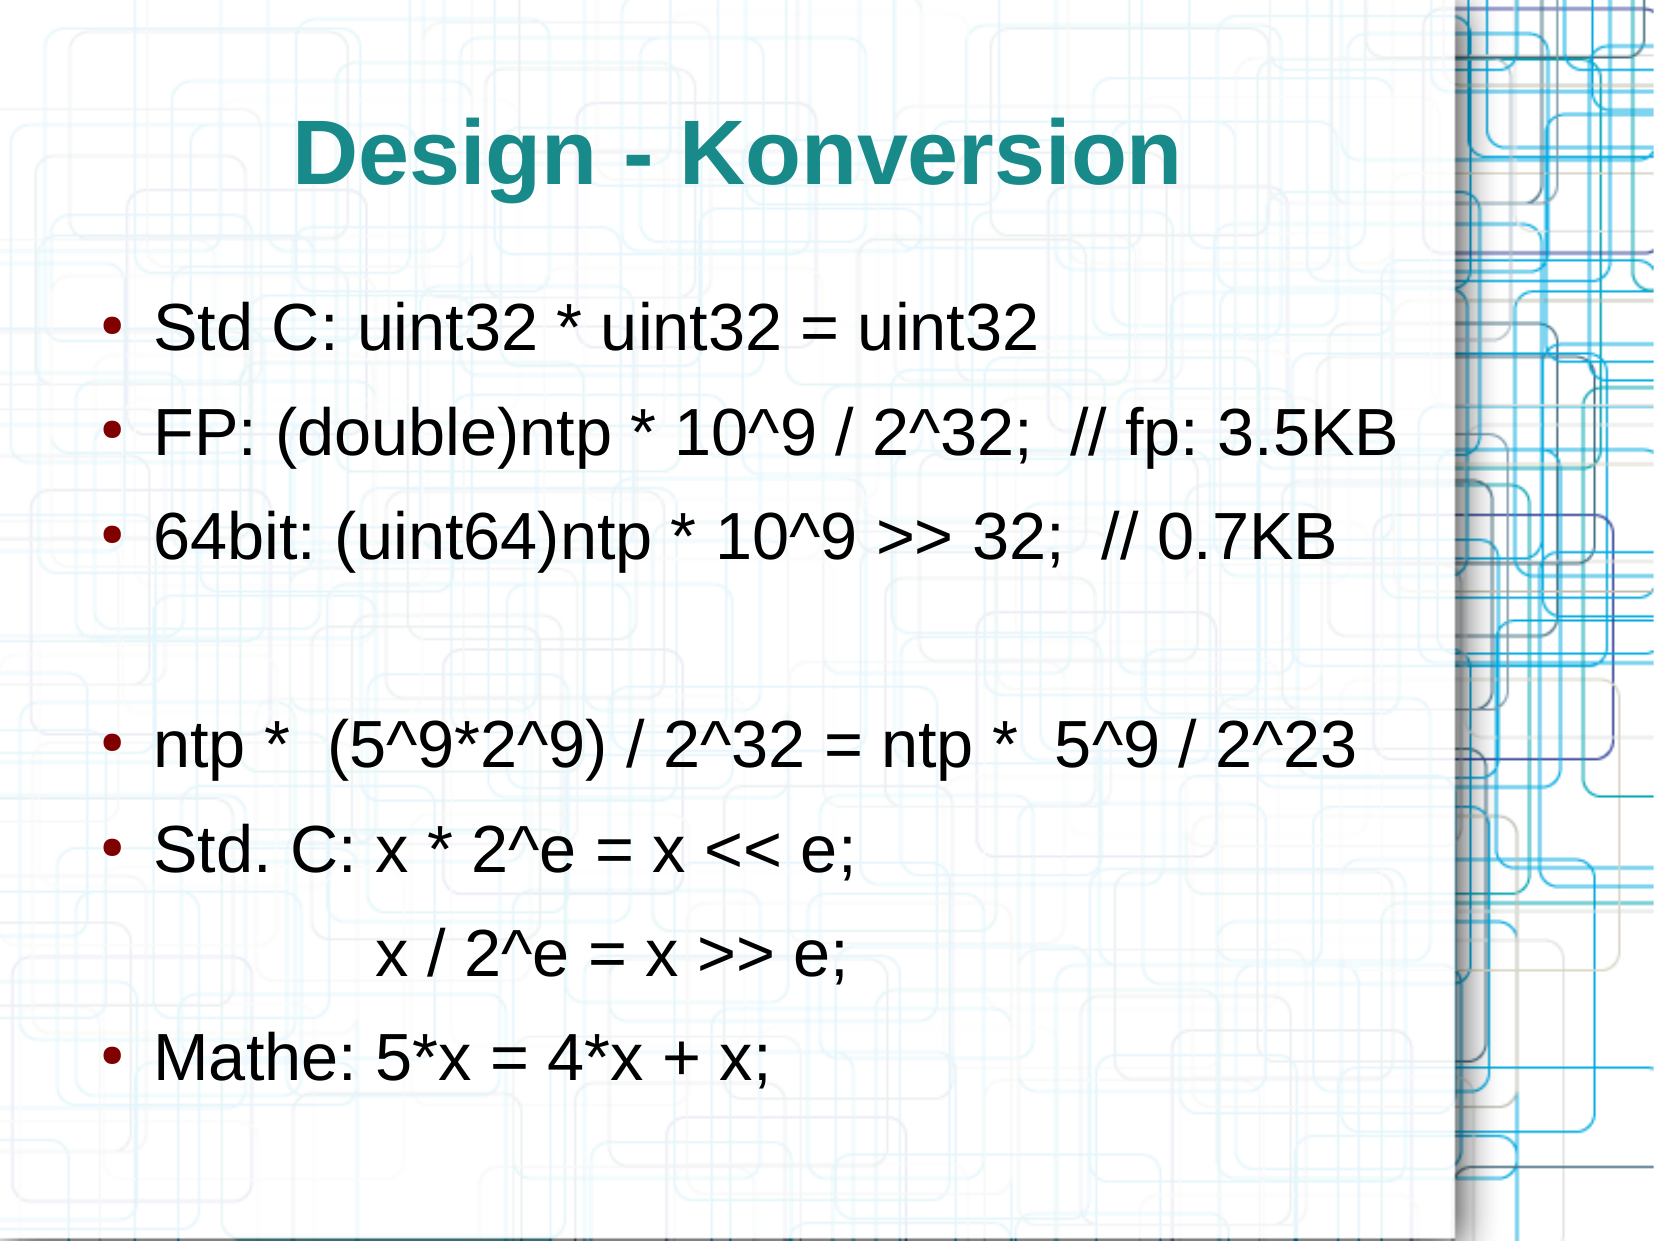

# Design - Konversion
Std C: uint32 * uint32 = uint32
FP: (double)ntp * 10^9 / 2^32; // fp: 3.5KB
64bit: (uint64)ntp * 10^9 >> 32; // 0.7KB
ntp * (5^9*2^9) / 2^32 = ntp * 5^9 / 2^23
Std. C: x * 2^e = x << e;
 x / 2^e = x >> e;
Mathe: 5*x = 4*x + x;